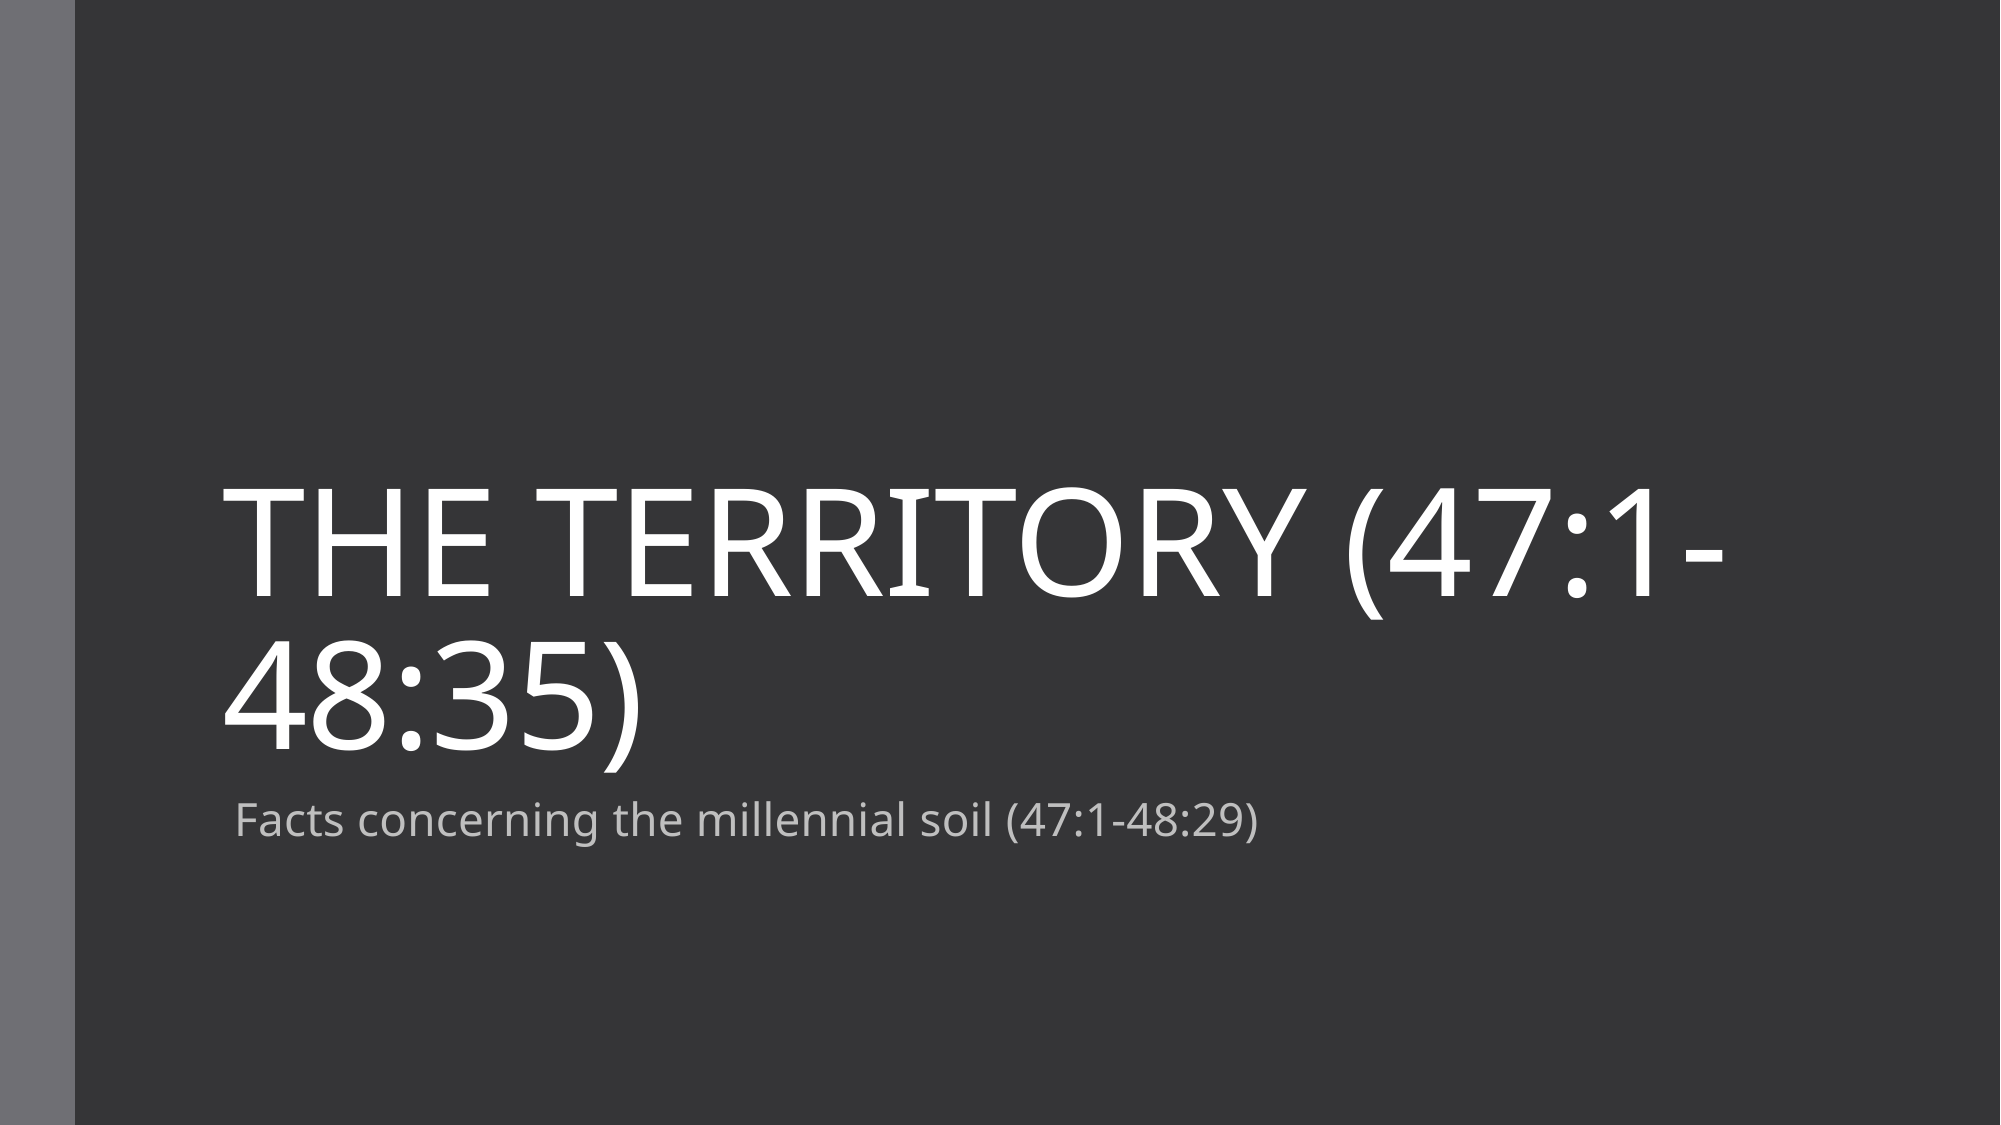

# THE TERRITORY (47:1-48:35)
 Facts concerning the millennial soil (47:1-48:29)